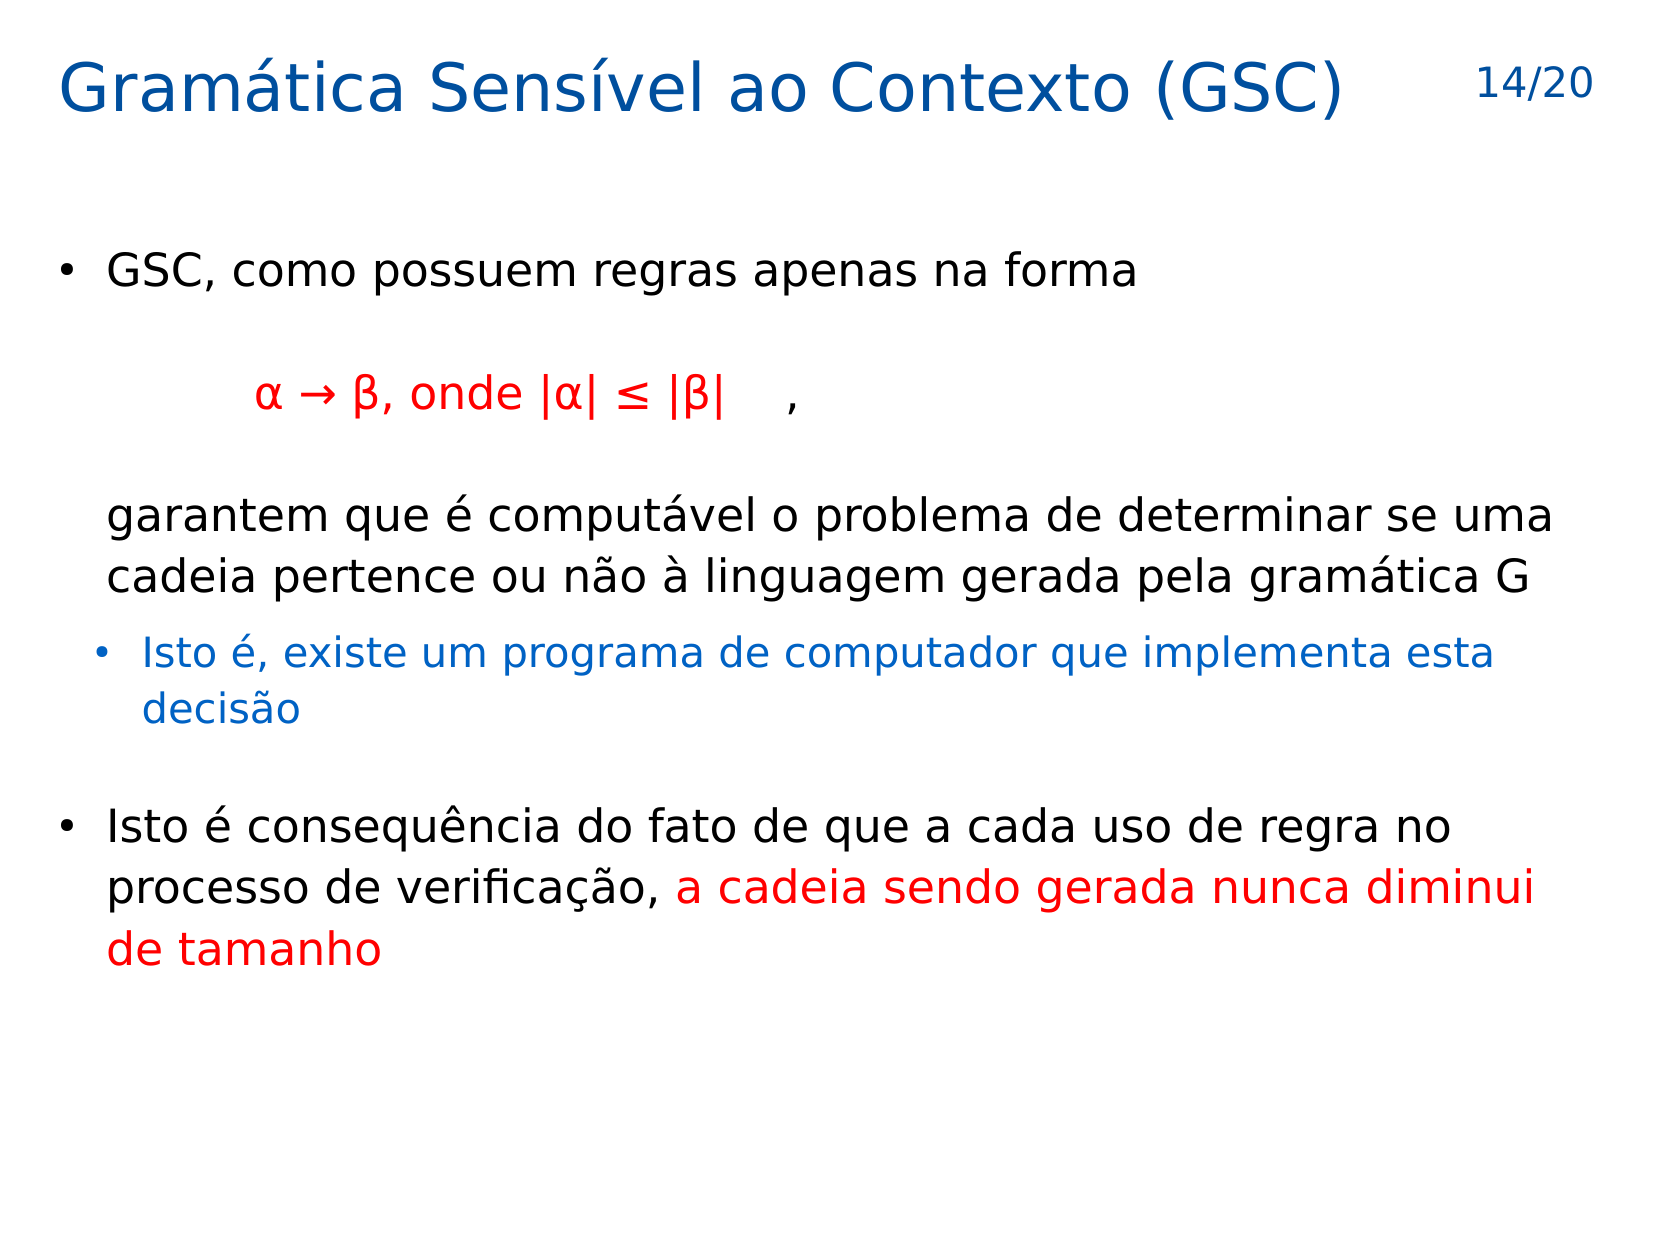

# Gramática Sensível ao Contexto (GSC)
14
GSC, como possuem regras apenas na forma
		α → β, onde |α| ≤ |β| ,
garantem que é computável o problema de determinar se uma cadeia pertence ou não à linguagem gerada pela gramática G
Isto é, existe um programa de computador que implementa esta decisão
Isto é consequência do fato de que a cada uso de regra no processo de verificação, a cadeia sendo gerada nunca diminui de tamanho